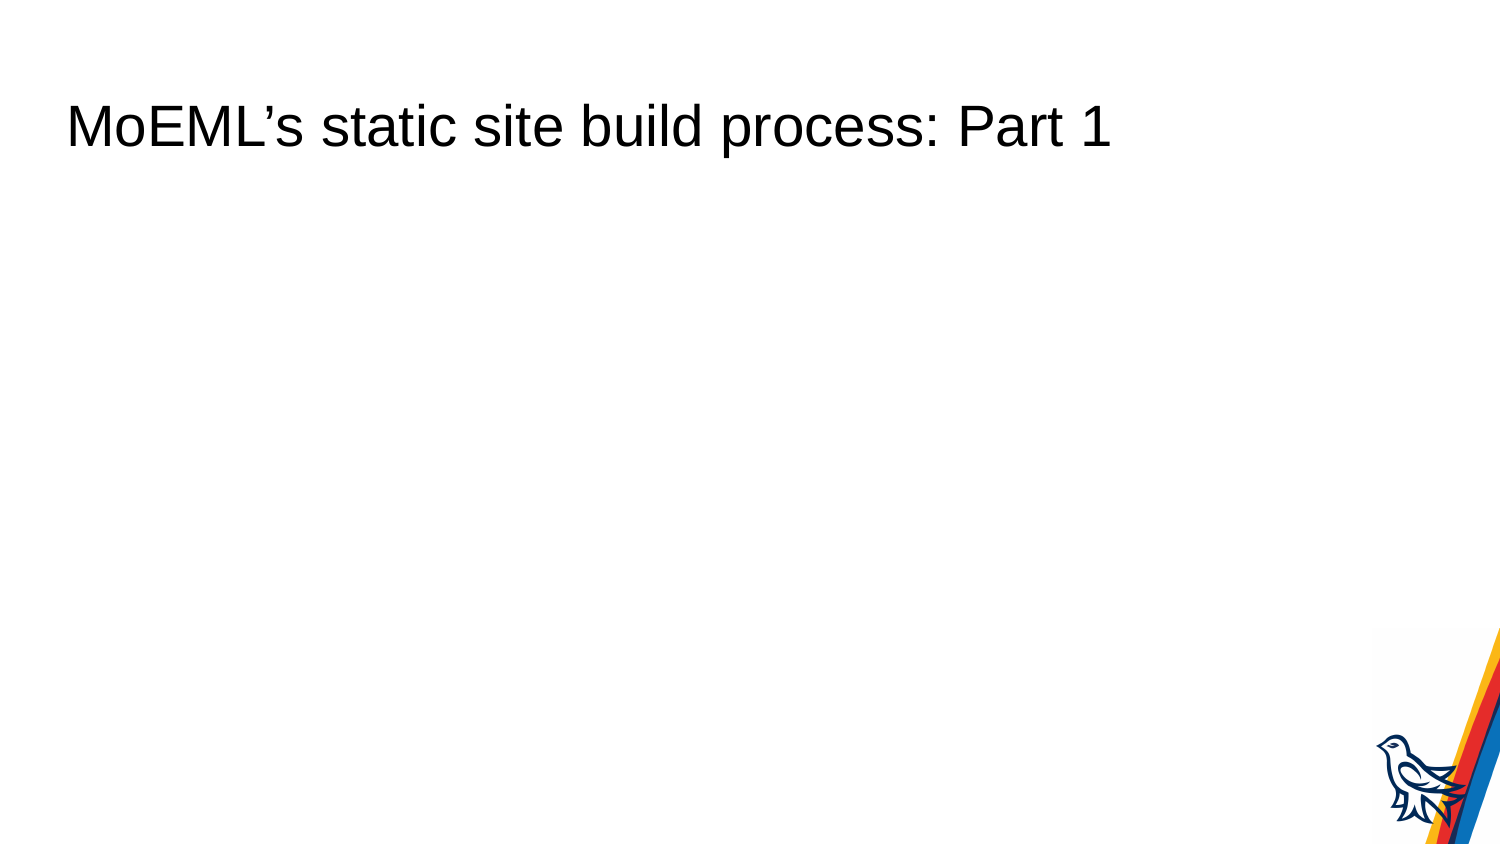

# MoEML’s static site build process: Part 1